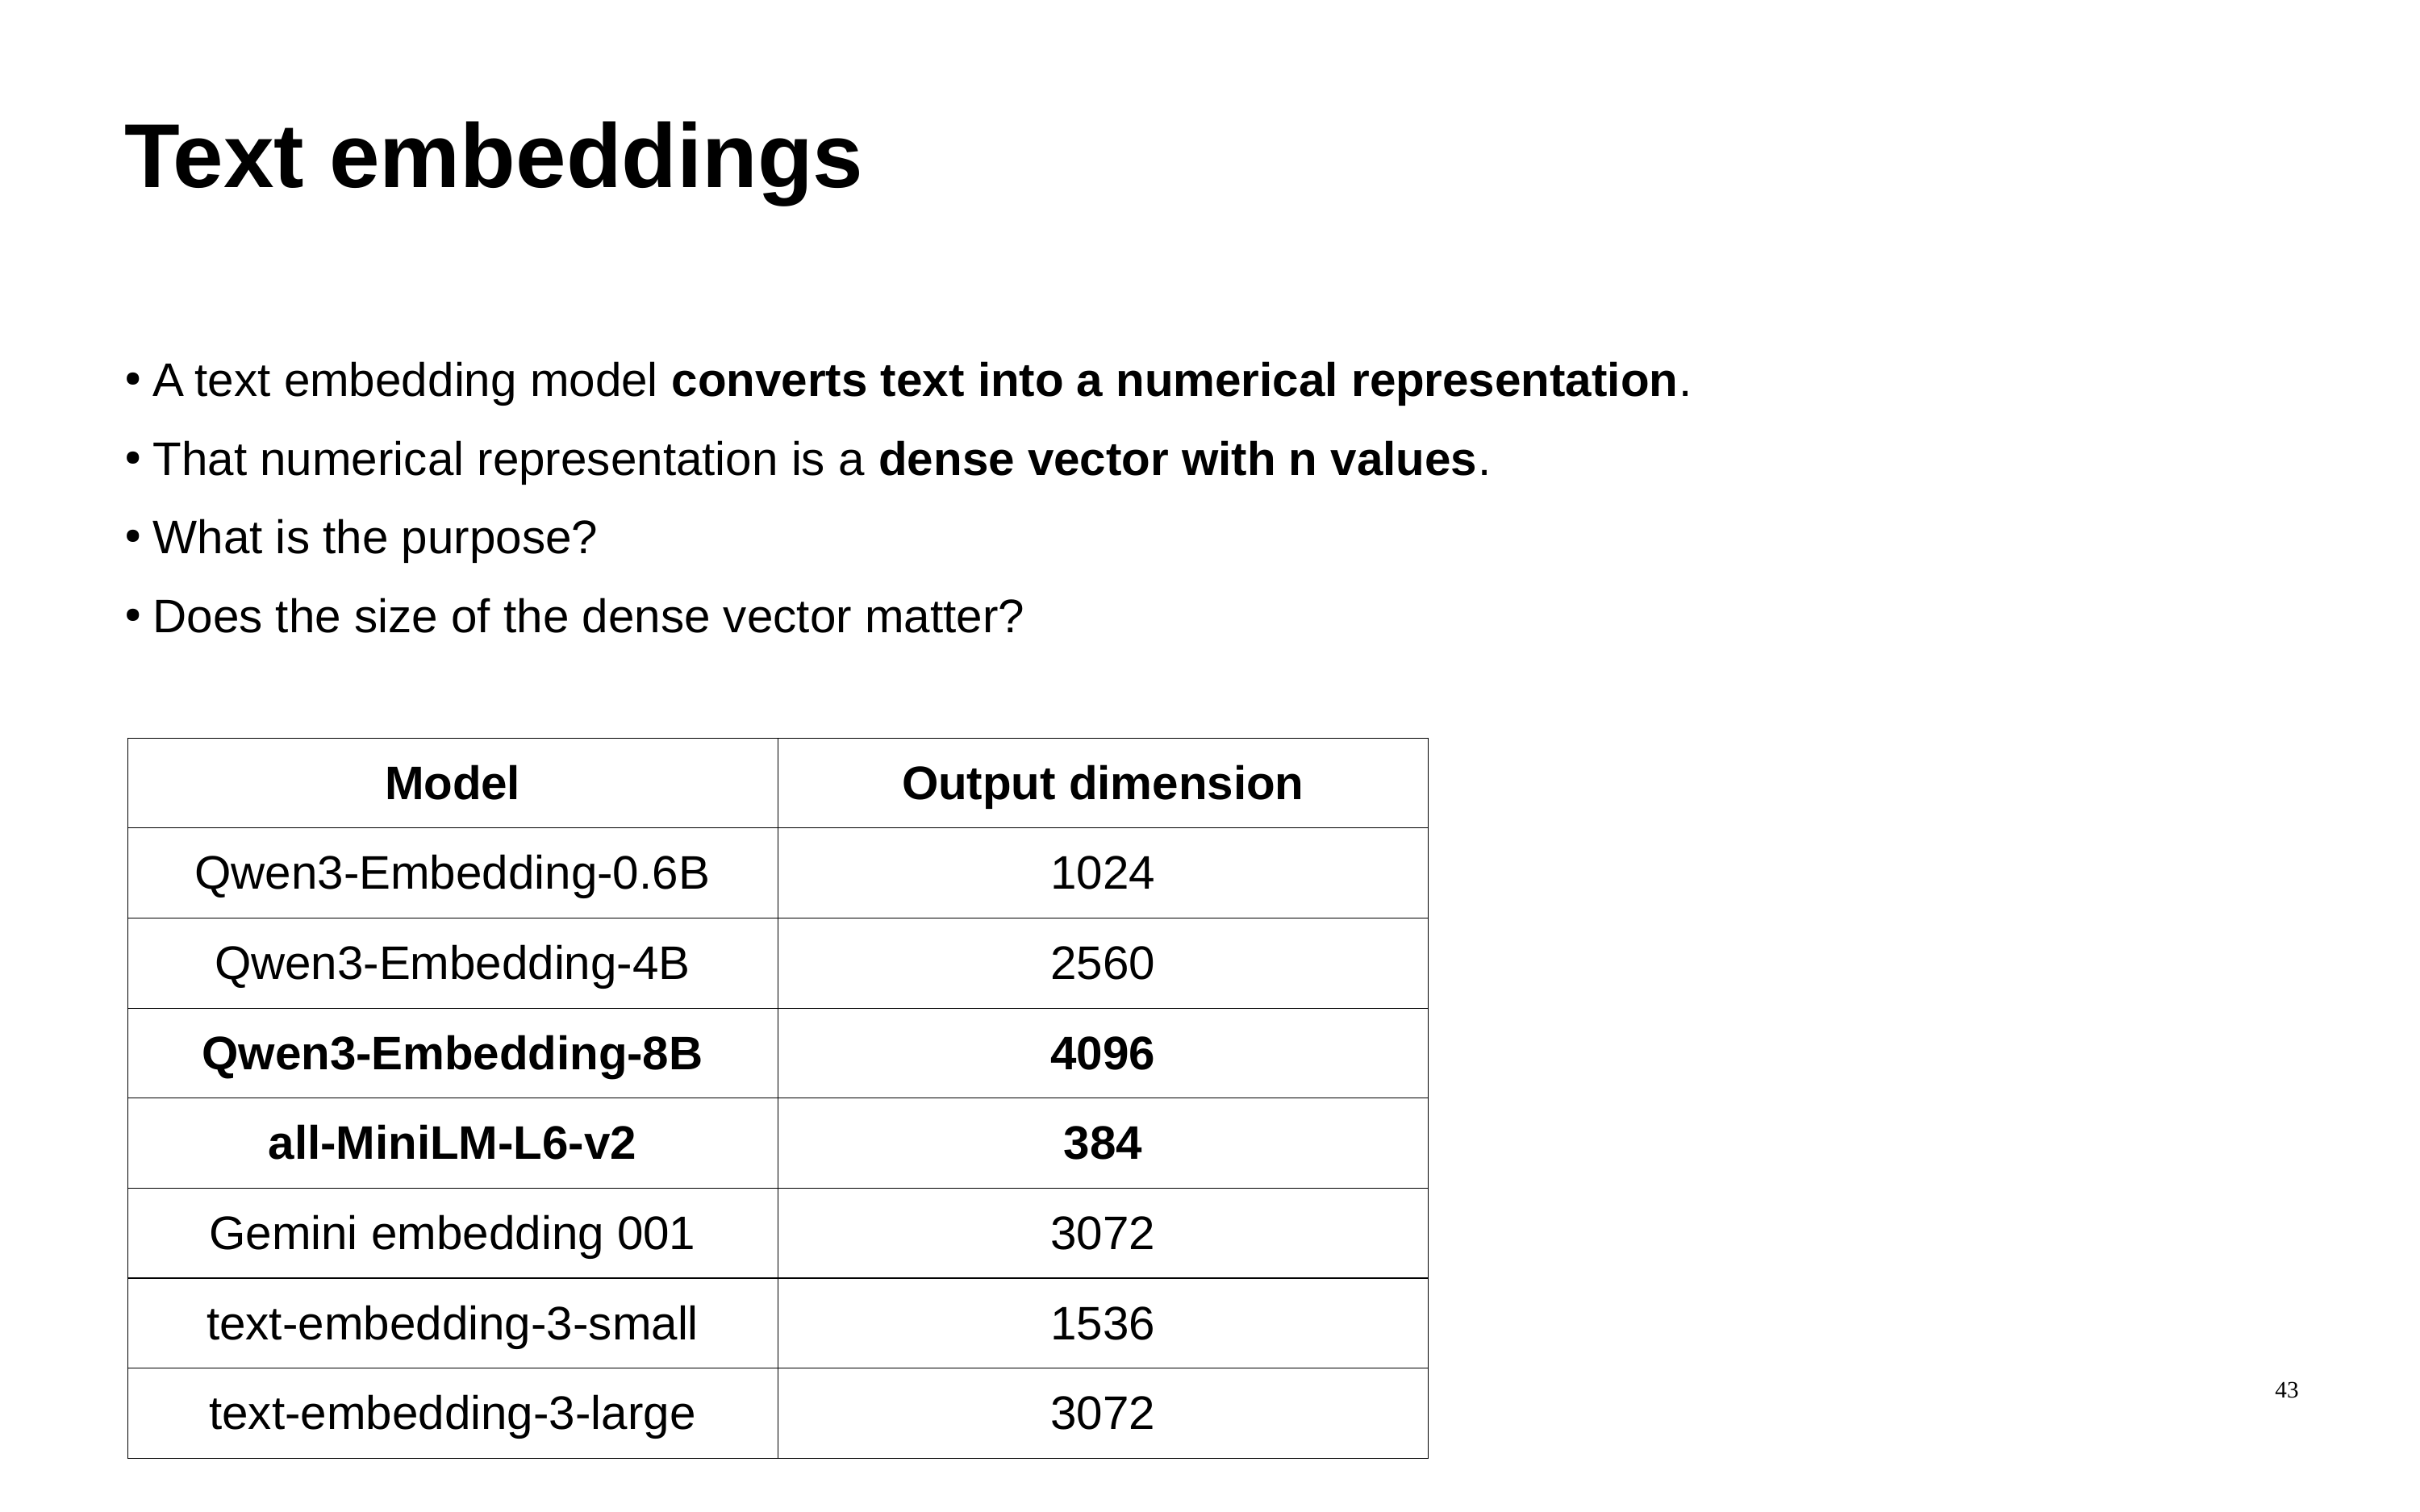

Text embeddings
A text embedding model converts text into a numerical representation.
That numerical representation is a dense vector with n values.
What is the purpose?
Does the size of the dense vector matter?
| Model | Output dimension |
| --- | --- |
| Qwen3-Embedding-0.6B | 1024 |
| Qwen3-Embedding-4B | 2560 |
| Qwen3-Embedding-8B | 4096 |
| all-MiniLM-L6-v2 | 384 |
| Gemini embedding 001 | 3072 |
| text-embedding-3-small | 1536 |
| text-embedding-3-large | 3072 |
43